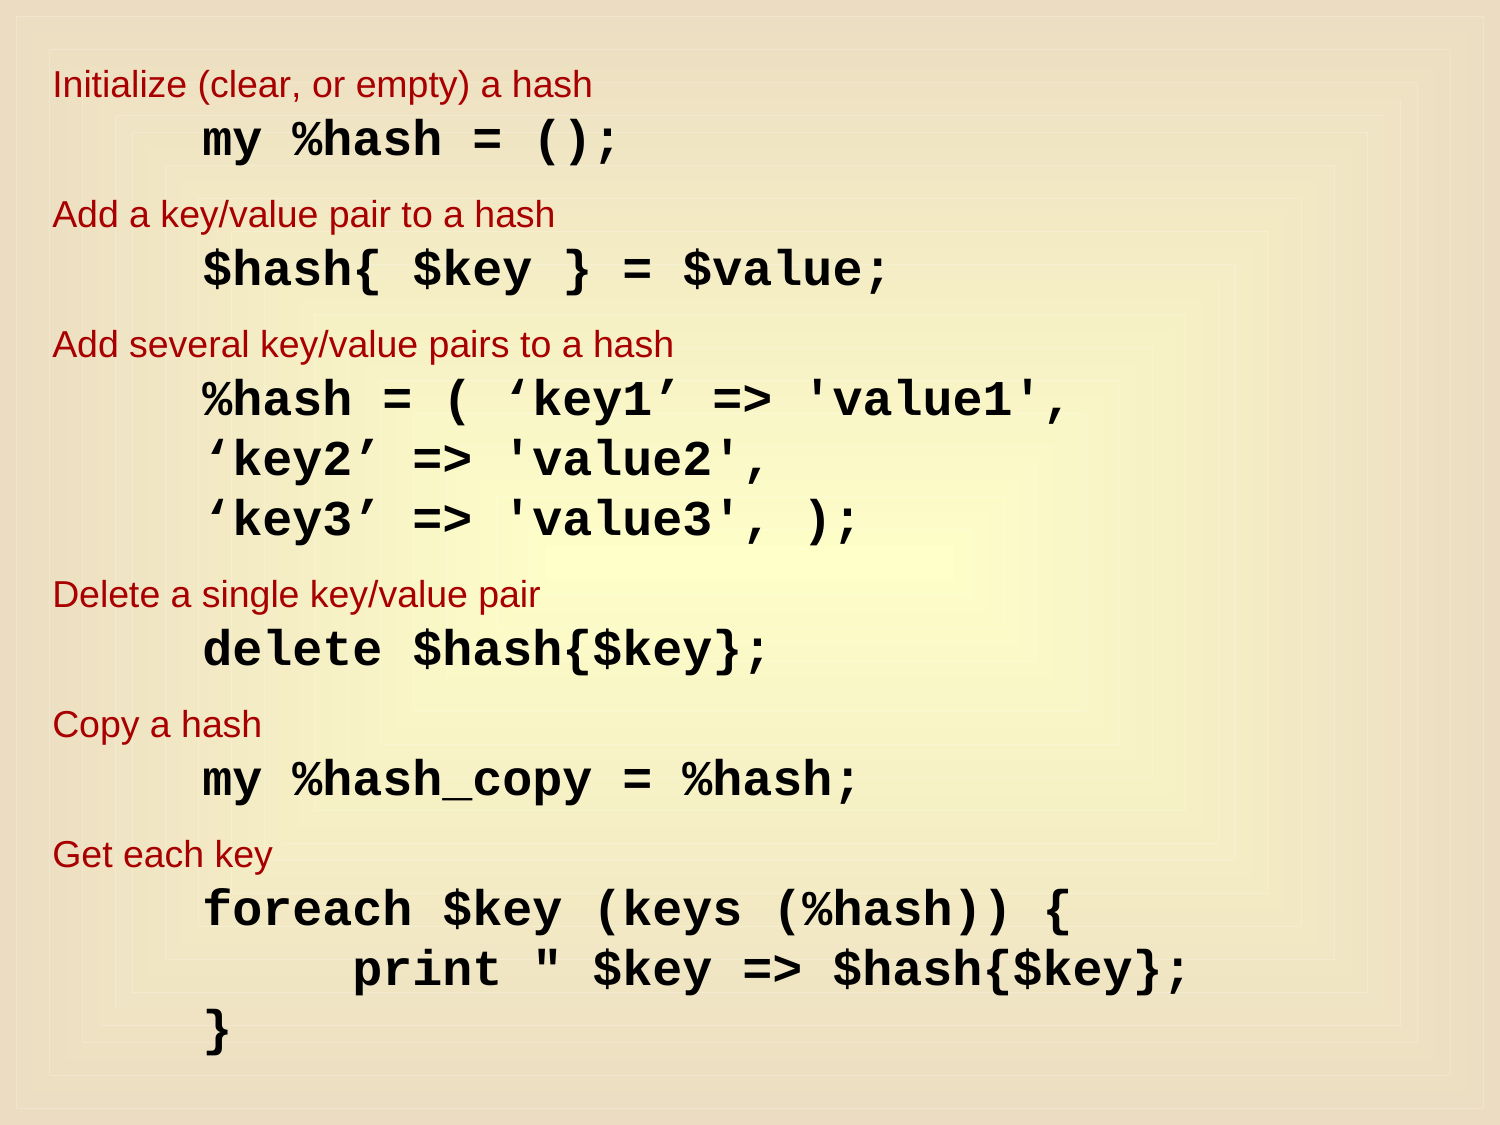

Initialize (clear, or empty) a hash
	my %hash = ();
Add a key/value pair to a hash
	$hash{ $key } = $value;
Add several key/value pairs to a hash
	%hash = ( ‘key1’ => 'value1',
 	‘key2’ => 'value2',
 	‘key3’ => 'value3', );
Delete a single key/value pair
	delete $hash{$key};
Copy a hash
	my %hash_copy = %hash;
Get each key
	foreach $key (keys (%hash)) {
		print " $key => $hash{$key};
 }